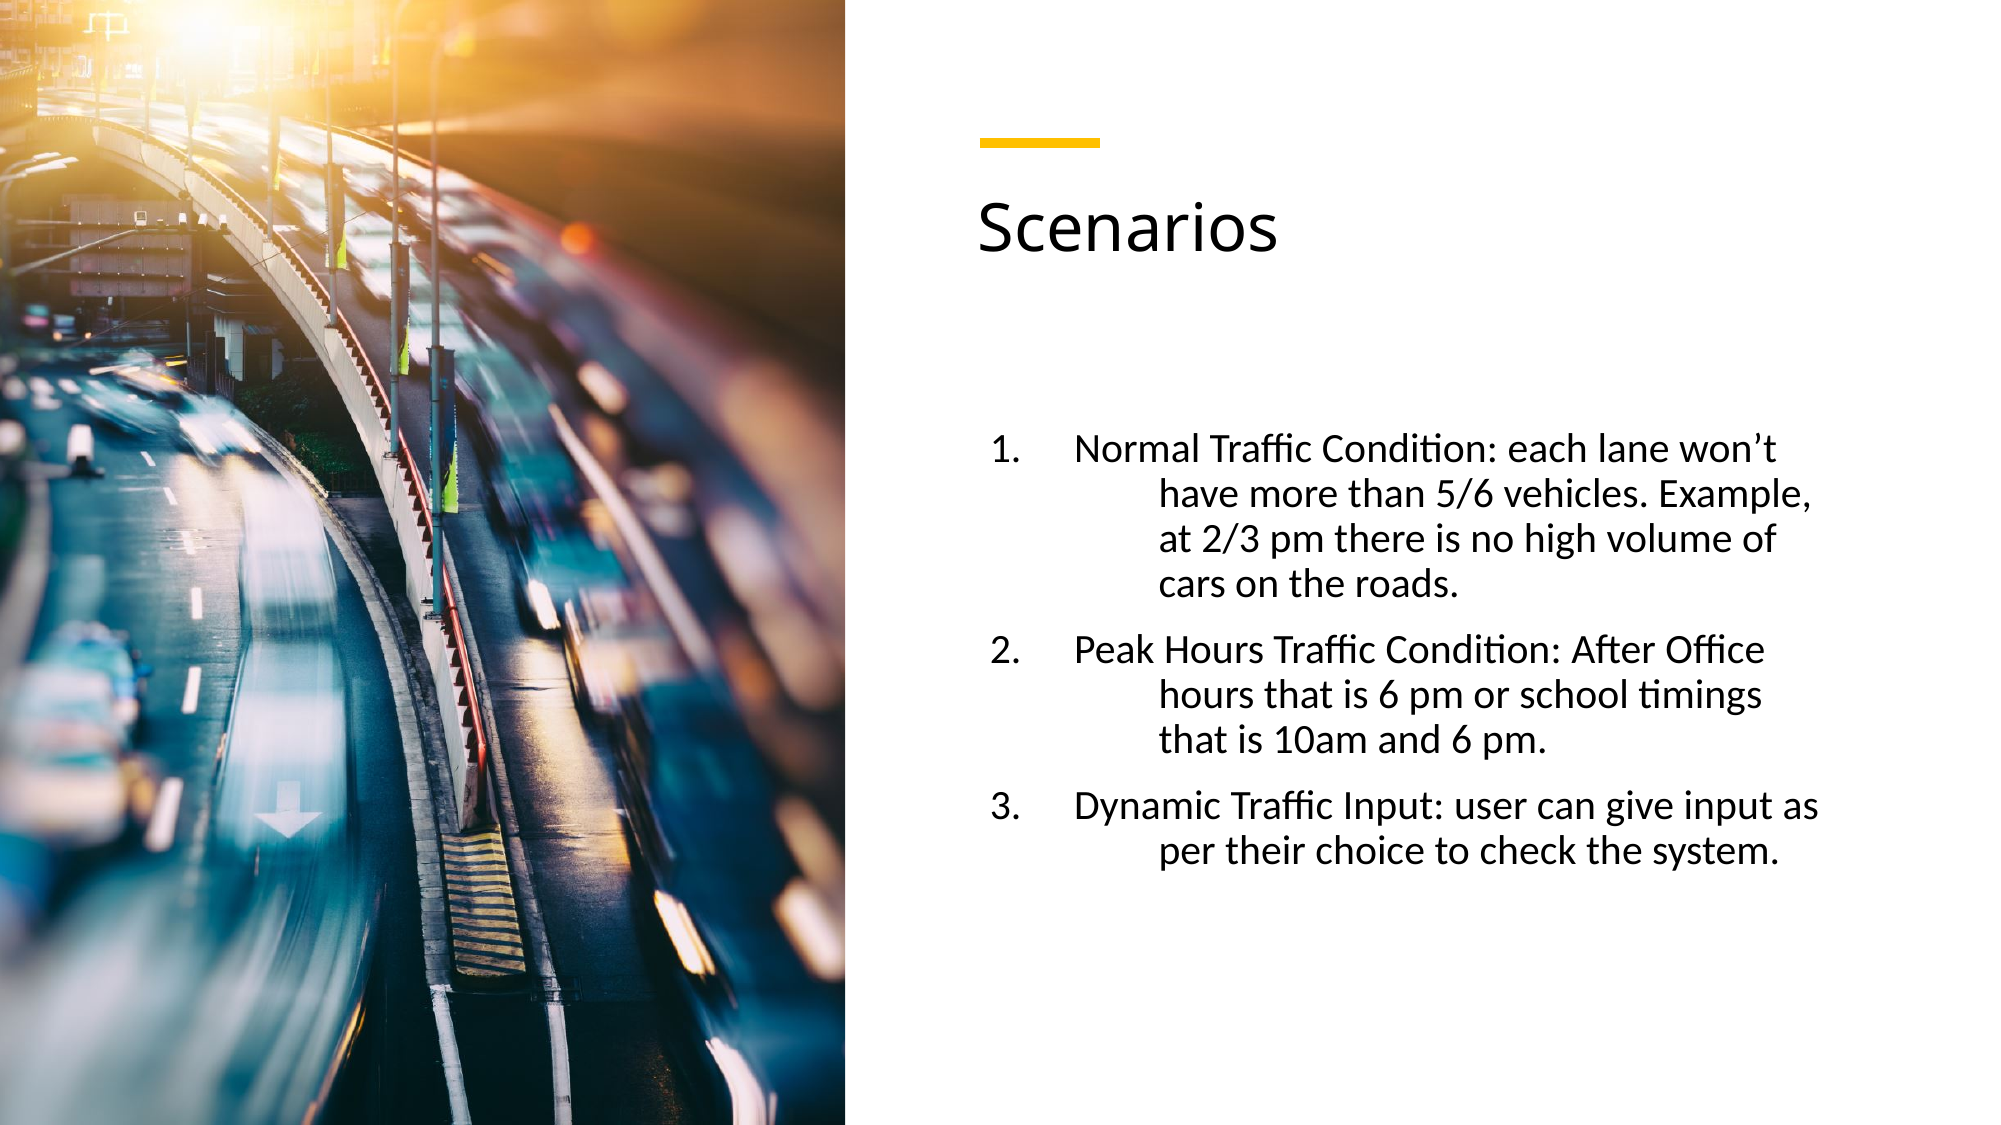

# Scenarios
Normal Traffic Condition: each lane won’t have more than 5/6 vehicles. Example, at 2/3 pm there is no high volume of cars on the roads.
Peak Hours Traffic Condition: After Office hours that is 6 pm or school timings that is 10am and 6 pm.
Dynamic Traffic Input: user can give input as per their choice to check the system.